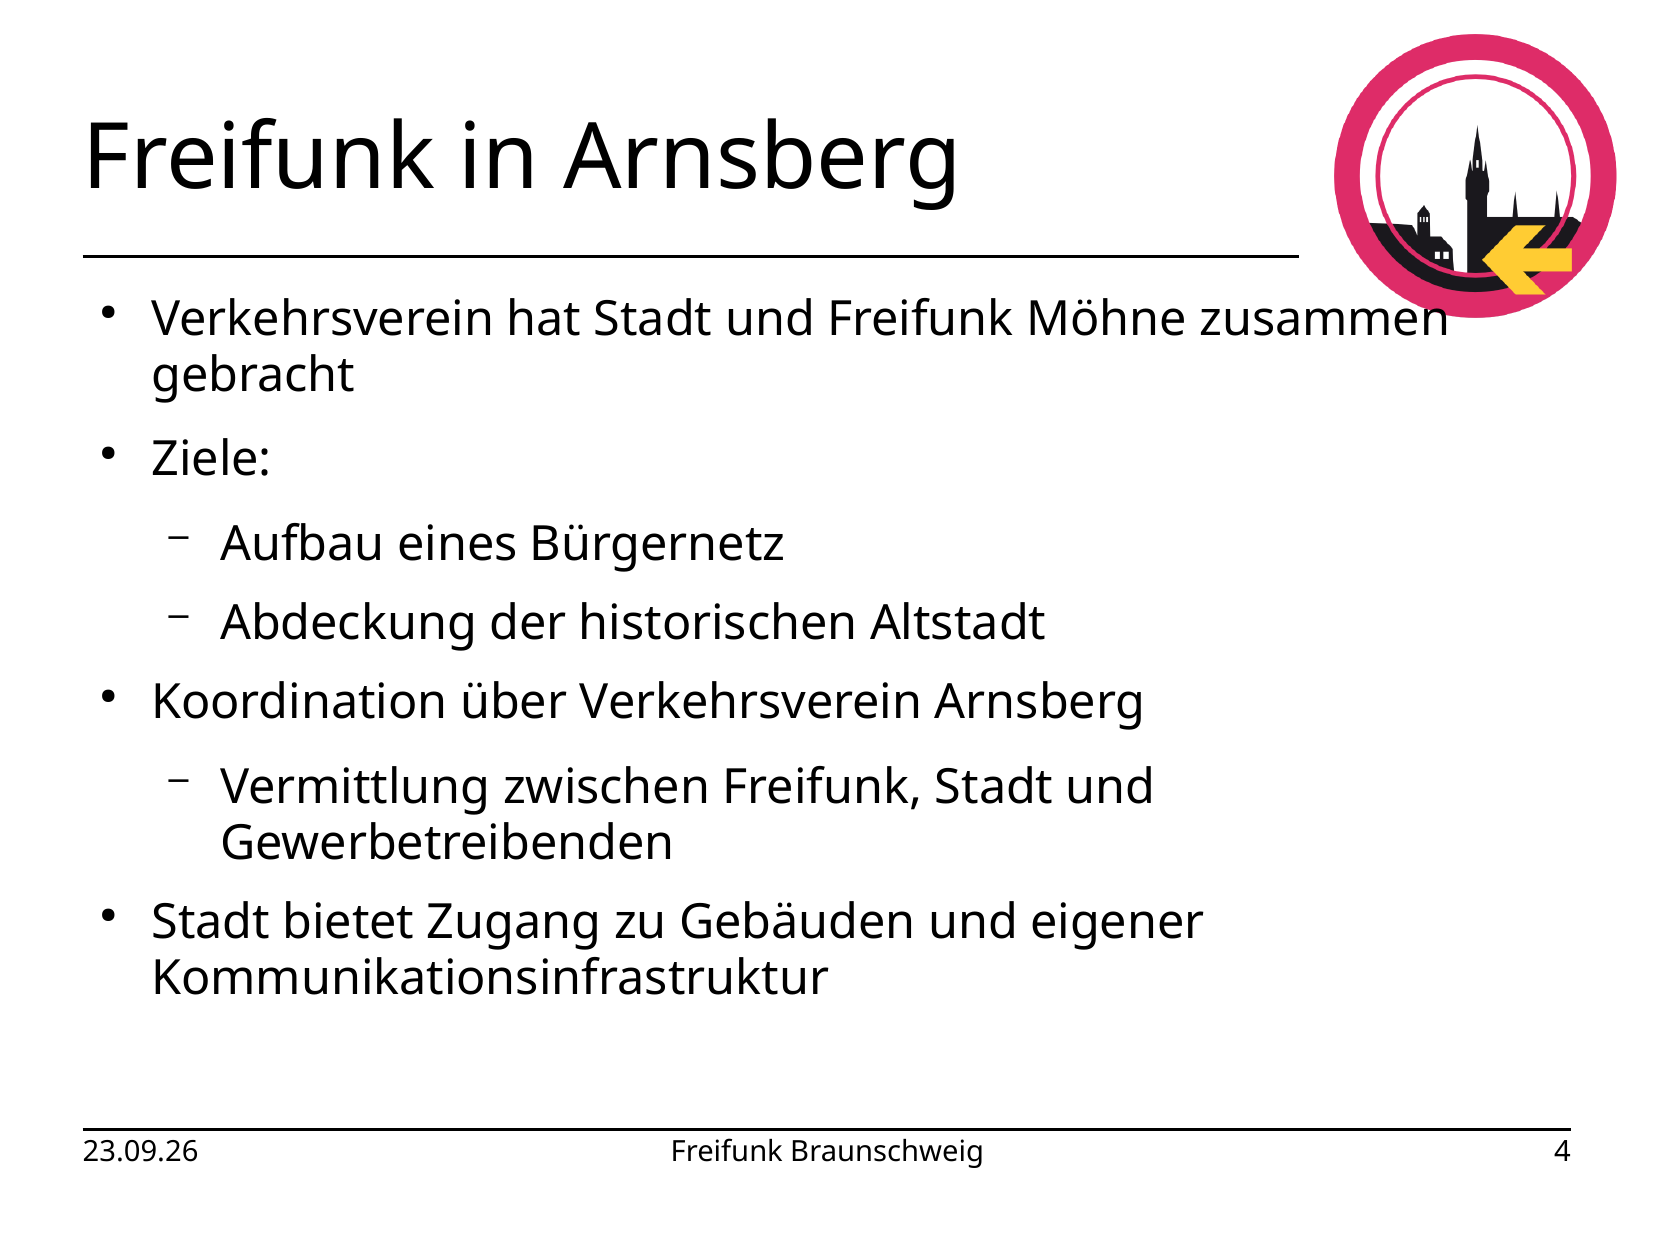

# Freifunk in Arnsberg
Verkehrsverein hat Stadt und Freifunk Möhne zusammen gebracht
Ziele:
Aufbau eines Bürgernetz
Abdeckung der historischen Altstadt
Koordination über Verkehrsverein Arnsberg
Vermittlung zwischen Freifunk, Stadt und Gewerbetreibenden
Stadt bietet Zugang zu Gebäuden und eigener Kommunikationsinfrastruktur
Freifunk Braunschweig
4